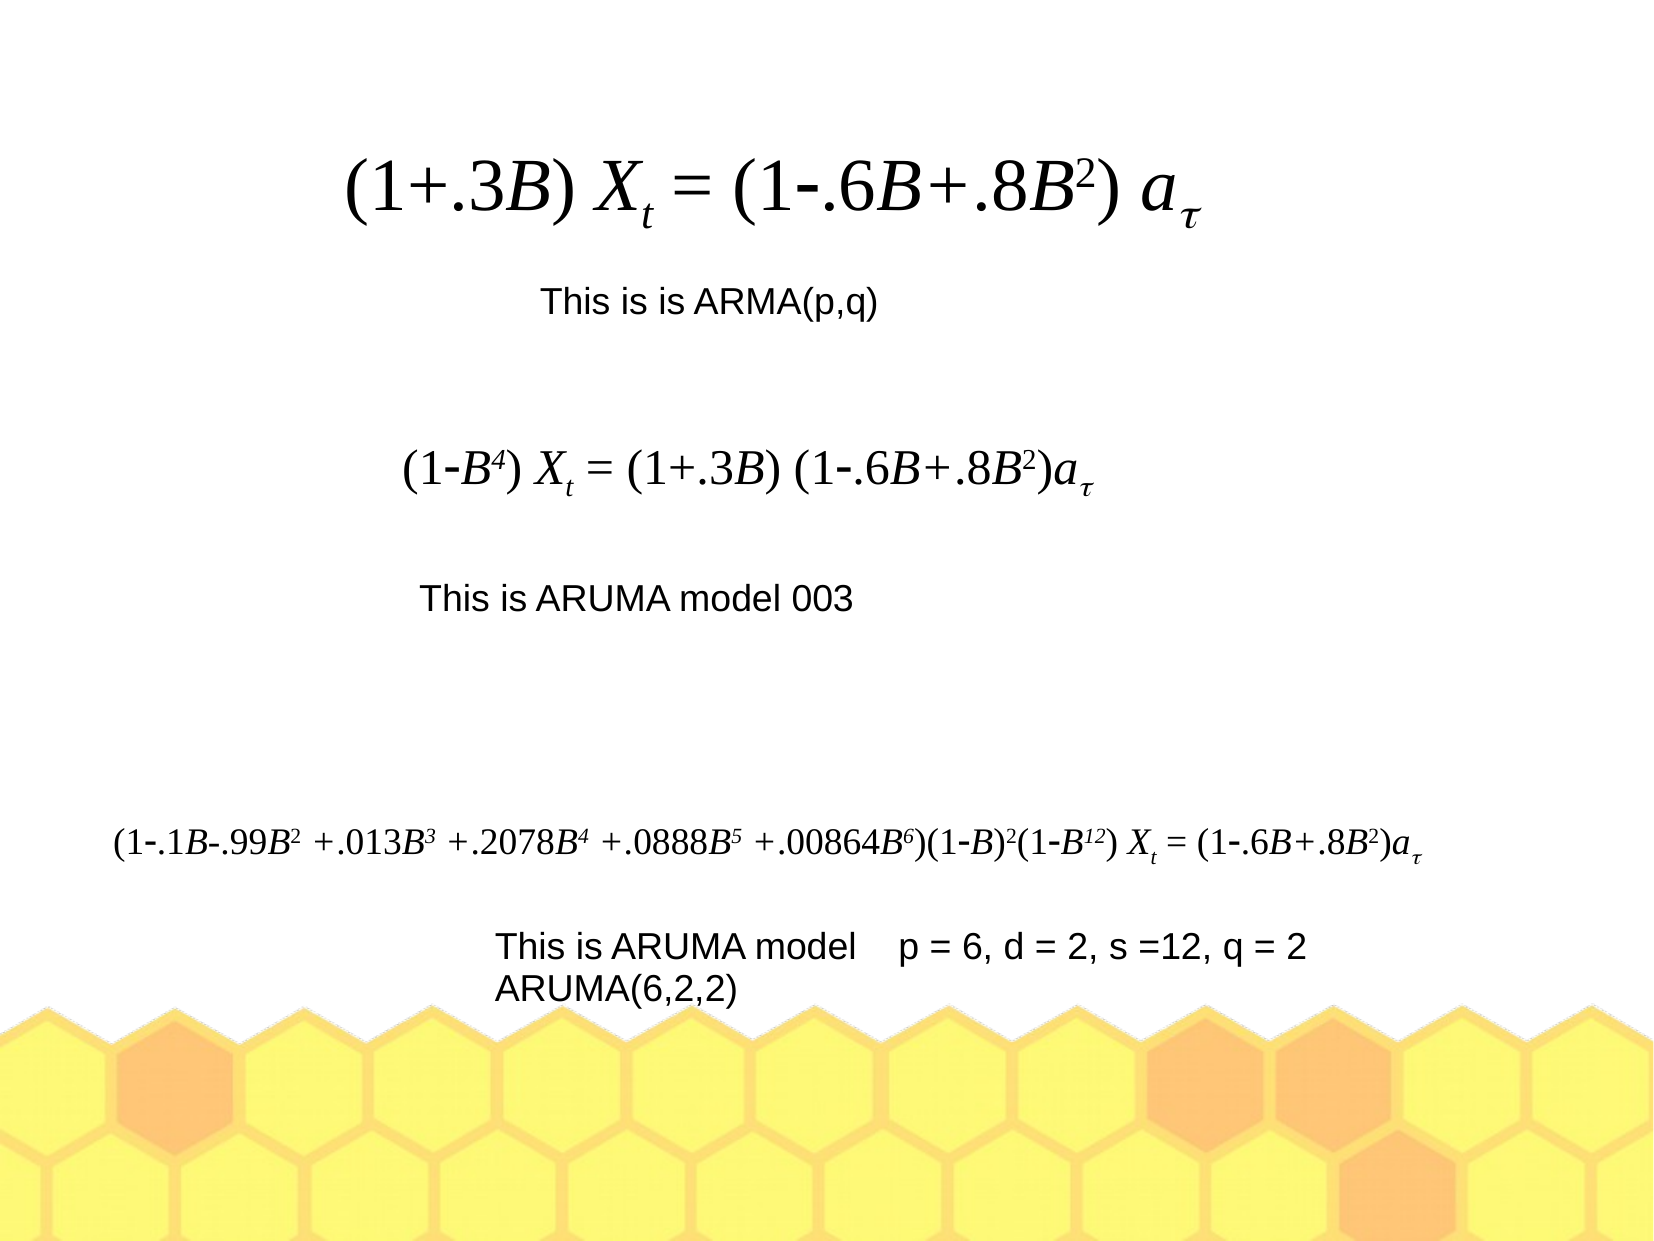

(1+.3B) Xt = (1-.6B+.8B2) at
This is is ARMA(p,q)
(1-B4) Xt = (1+.3B) (1-.6B+.8B2)at
This is ARUMA model 003
(1-.1B-.99B2 +.013B3 +.2078B4 +.0888B5 +.00864B6)(1-B)2(1-B12) Xt = (1-.6B+.8B2)at
This is ARUMA model p = 6, d = 2, s =12, q = 2
ARUMA(6,2,2)